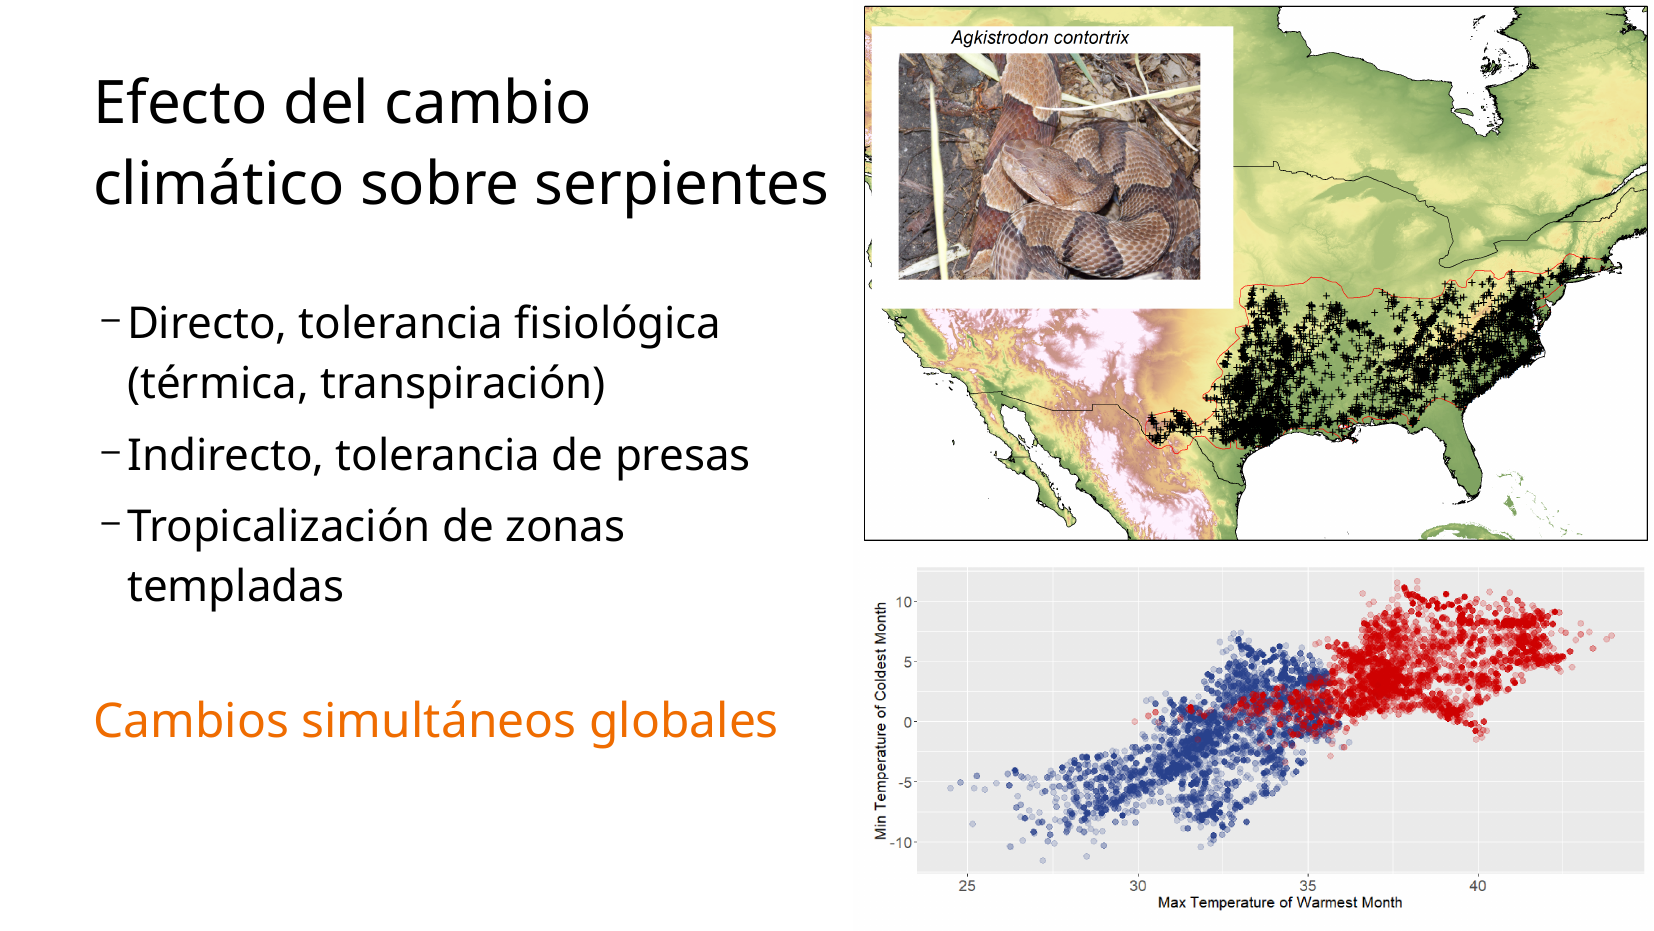

# Efecto del cambio climático sobre serpientes
Directo, tolerancia fisiológica (térmica, transpiración)
Indirecto, tolerancia de presas
Tropicalización de zonas templadas
Cambios simultáneos globales